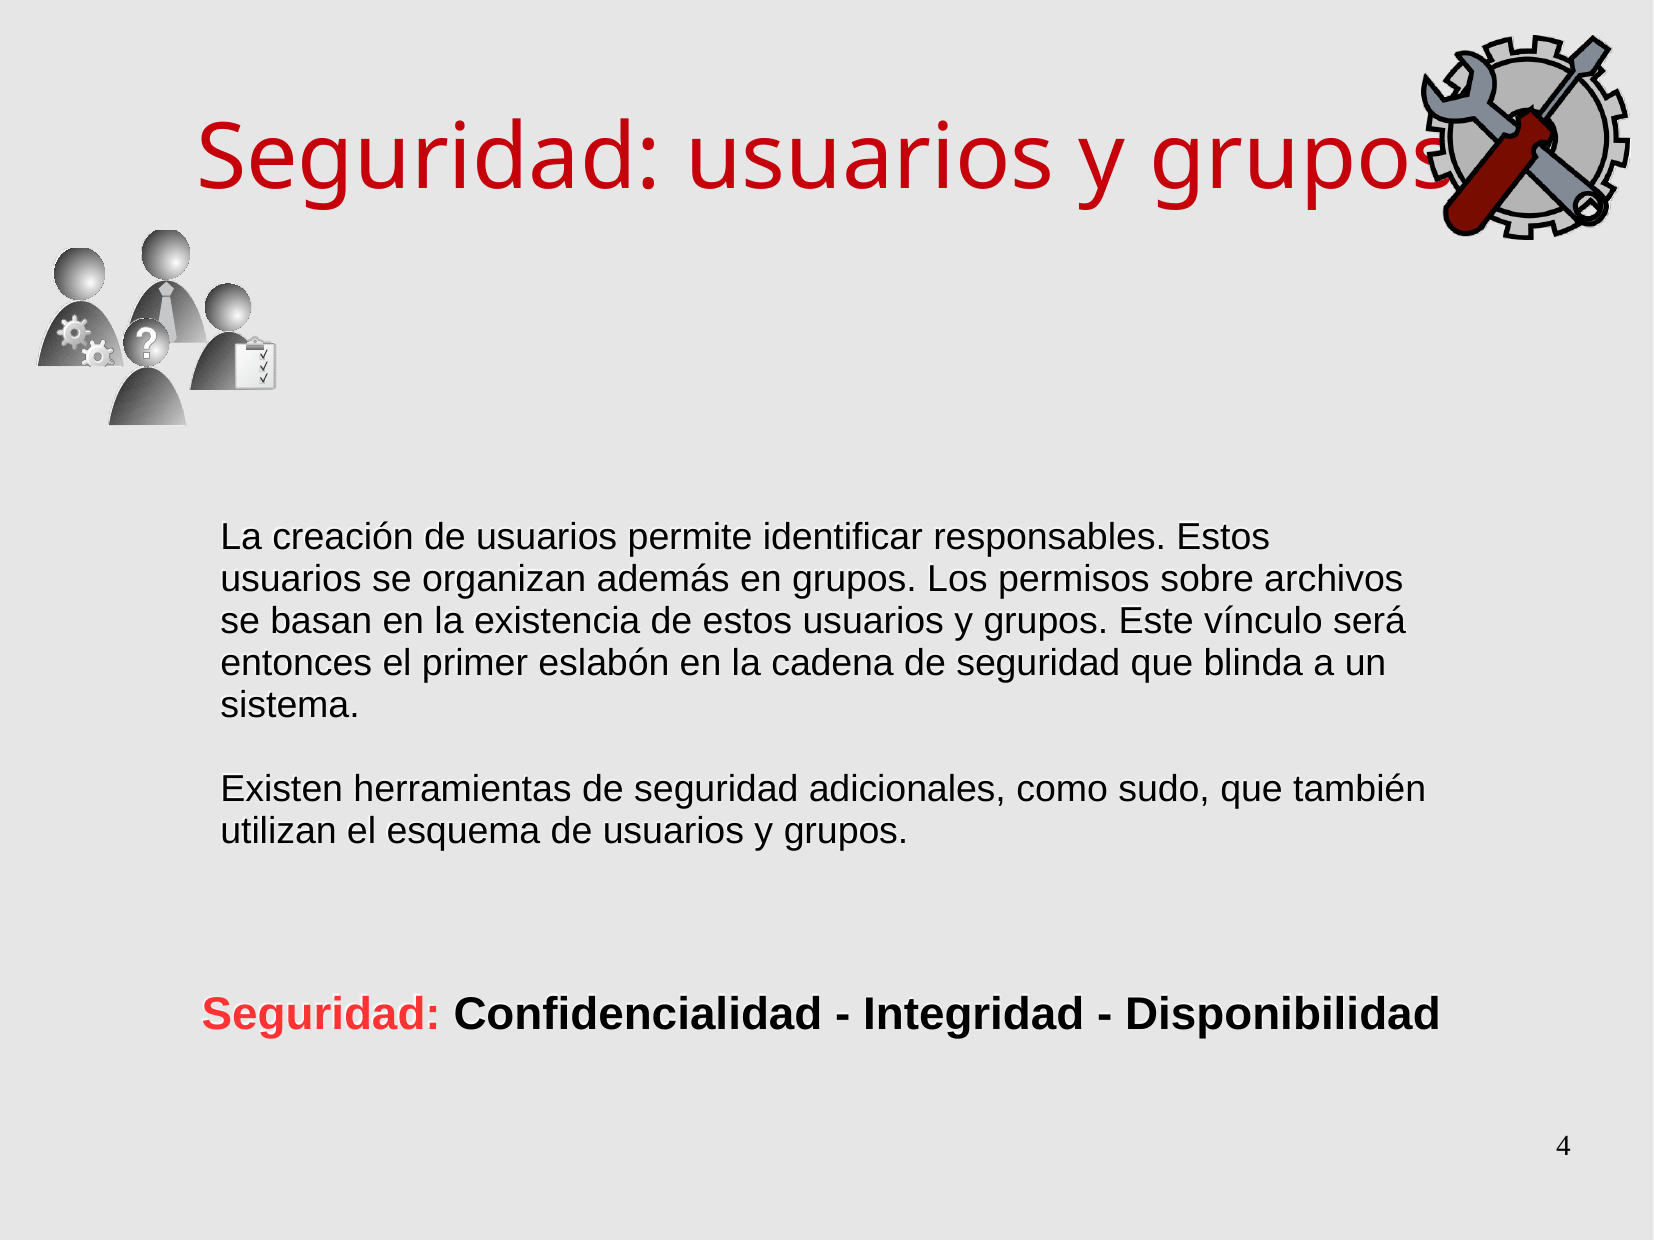

# Seguridad: usuarios y grupos
La creación de usuarios permite identificar responsables. Estos
usuarios se organizan además en grupos. Los permisos sobre archivos
se basan en la existencia de estos usuarios y grupos. Este vínculo será
entonces el primer eslabón en la cadena de seguridad que blinda a un
sistema.
Existen herramientas de seguridad adicionales, como sudo, que también
utilizan el esquema de usuarios y grupos.
Seguridad: Confidencialidad - Integridad - Disponibilidad
4